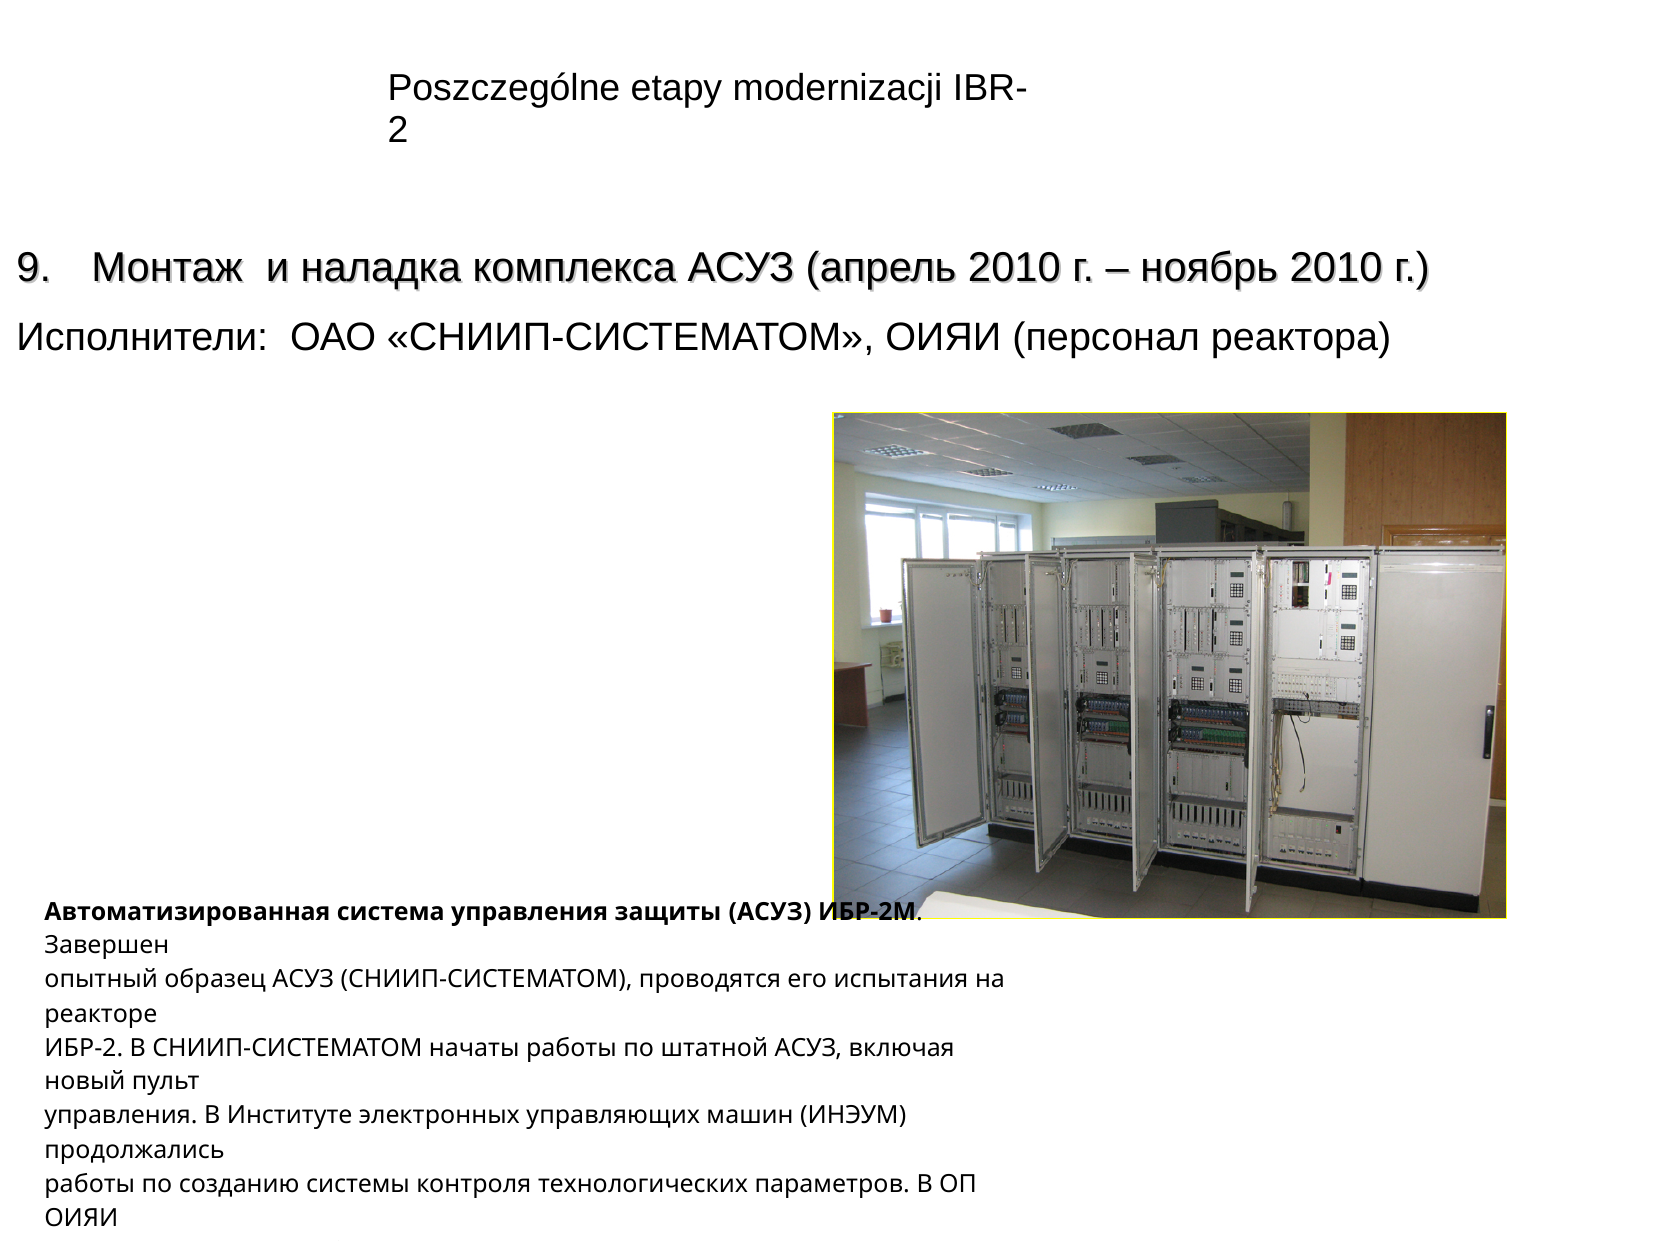

Poszczególne etapy modernizacji IBR-2
9.	Монтаж и наладка комплекса АСУЗ (апрель 2010 г. – ноябрь 2010 г.)
Исполнители: ОАО «СНИИП-СИСТЕМАТОМ», ОИЯИ (персонал реактора)
Автоматизированная система управления защиты (АСУЗ) ИБР-2М. Завершен
опытный образец АСУЗ (СНИИП-СИСТЕМАТОМ), проводятся его испытания на реакторе
ИБР-2. В СНИИП-СИСТЕМАТОМ начаты работы по штатной АСУЗ, включая новый пульт
управления. В Институте электронных управляющих машин (ИНЭУМ) продолжались
работы по созданию системы контроля технологических параметров. В ОП ОИЯИ
изготовлен опытный образец привода компенсирующего органа (КО), ведется работа над
опытным образцом привода аварийной защиты.